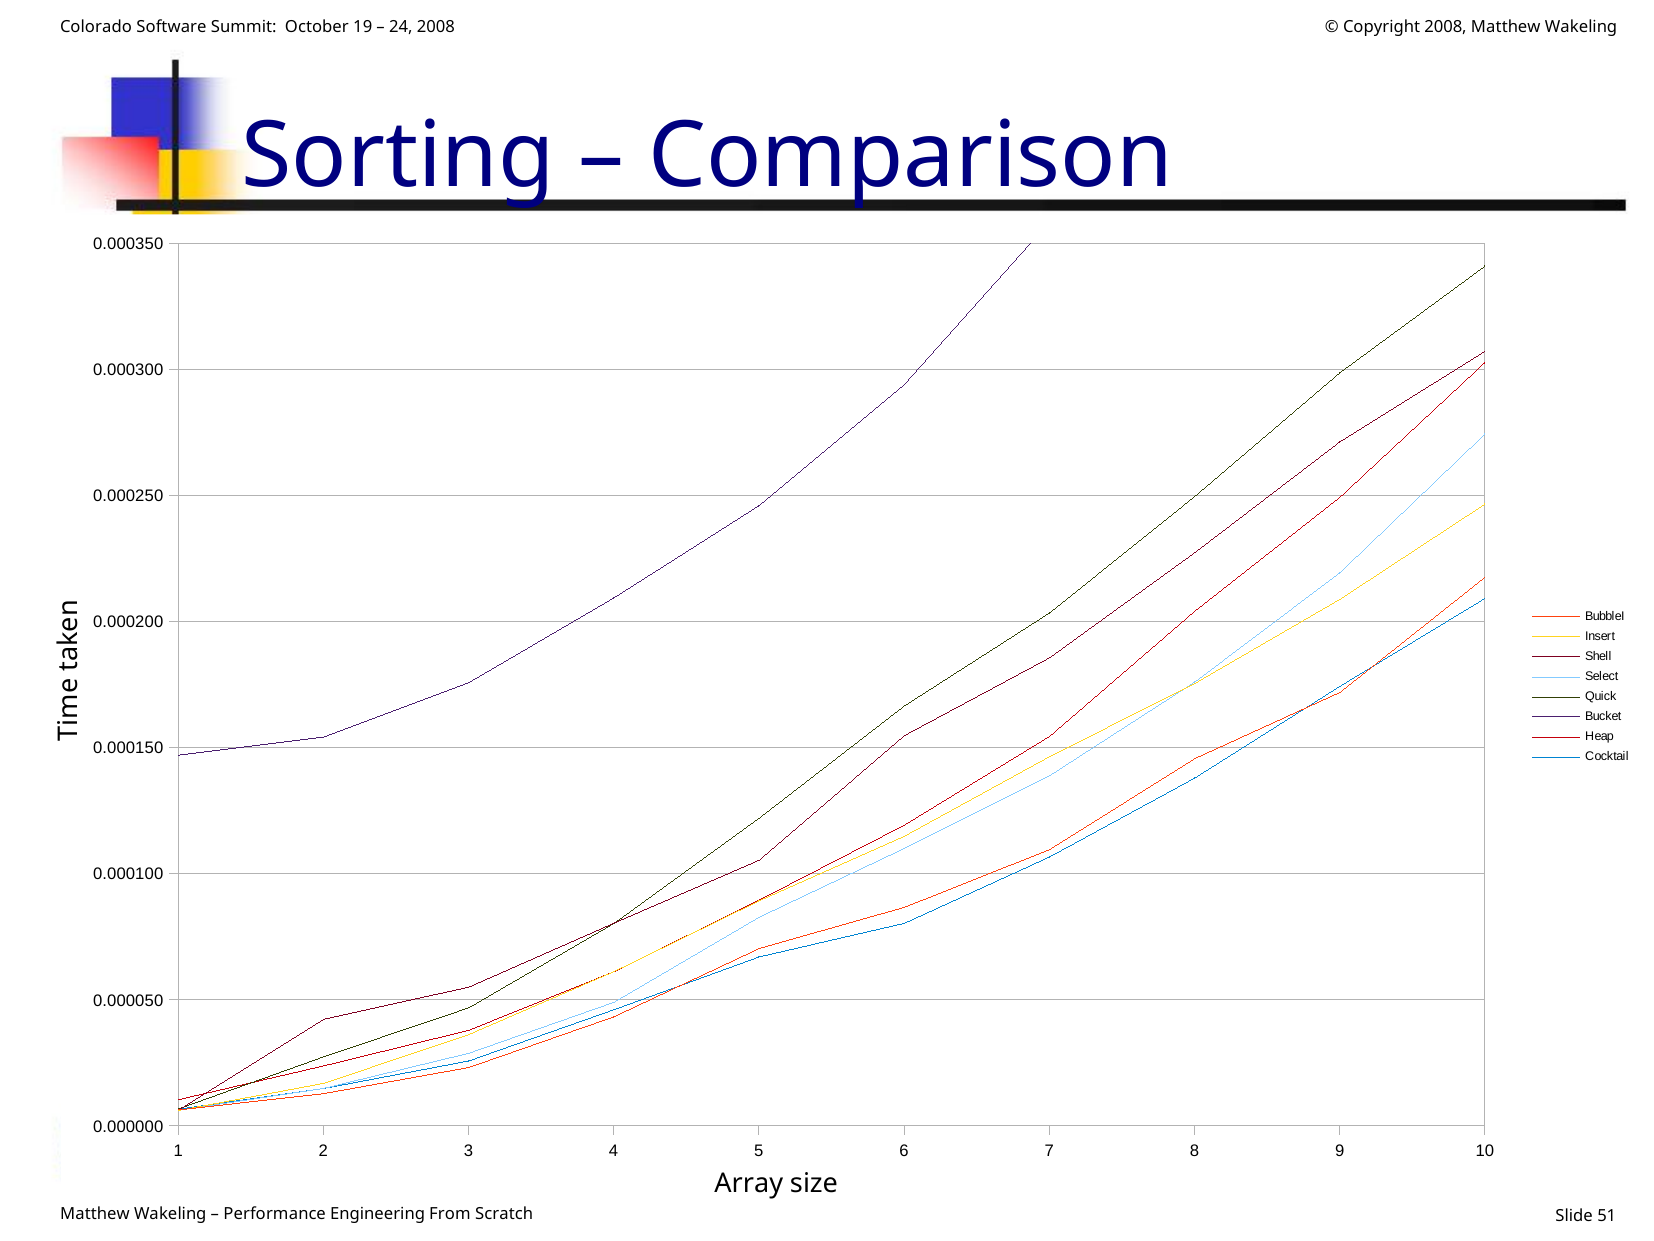

# Sorting – Comparison
### Chart
| Category | BubbleI | Insert | Shell | Select | Quick | Bucket | Heap | Cocktail |
|---|---|---|---|---|---|---|---|---|Time taken
Array size